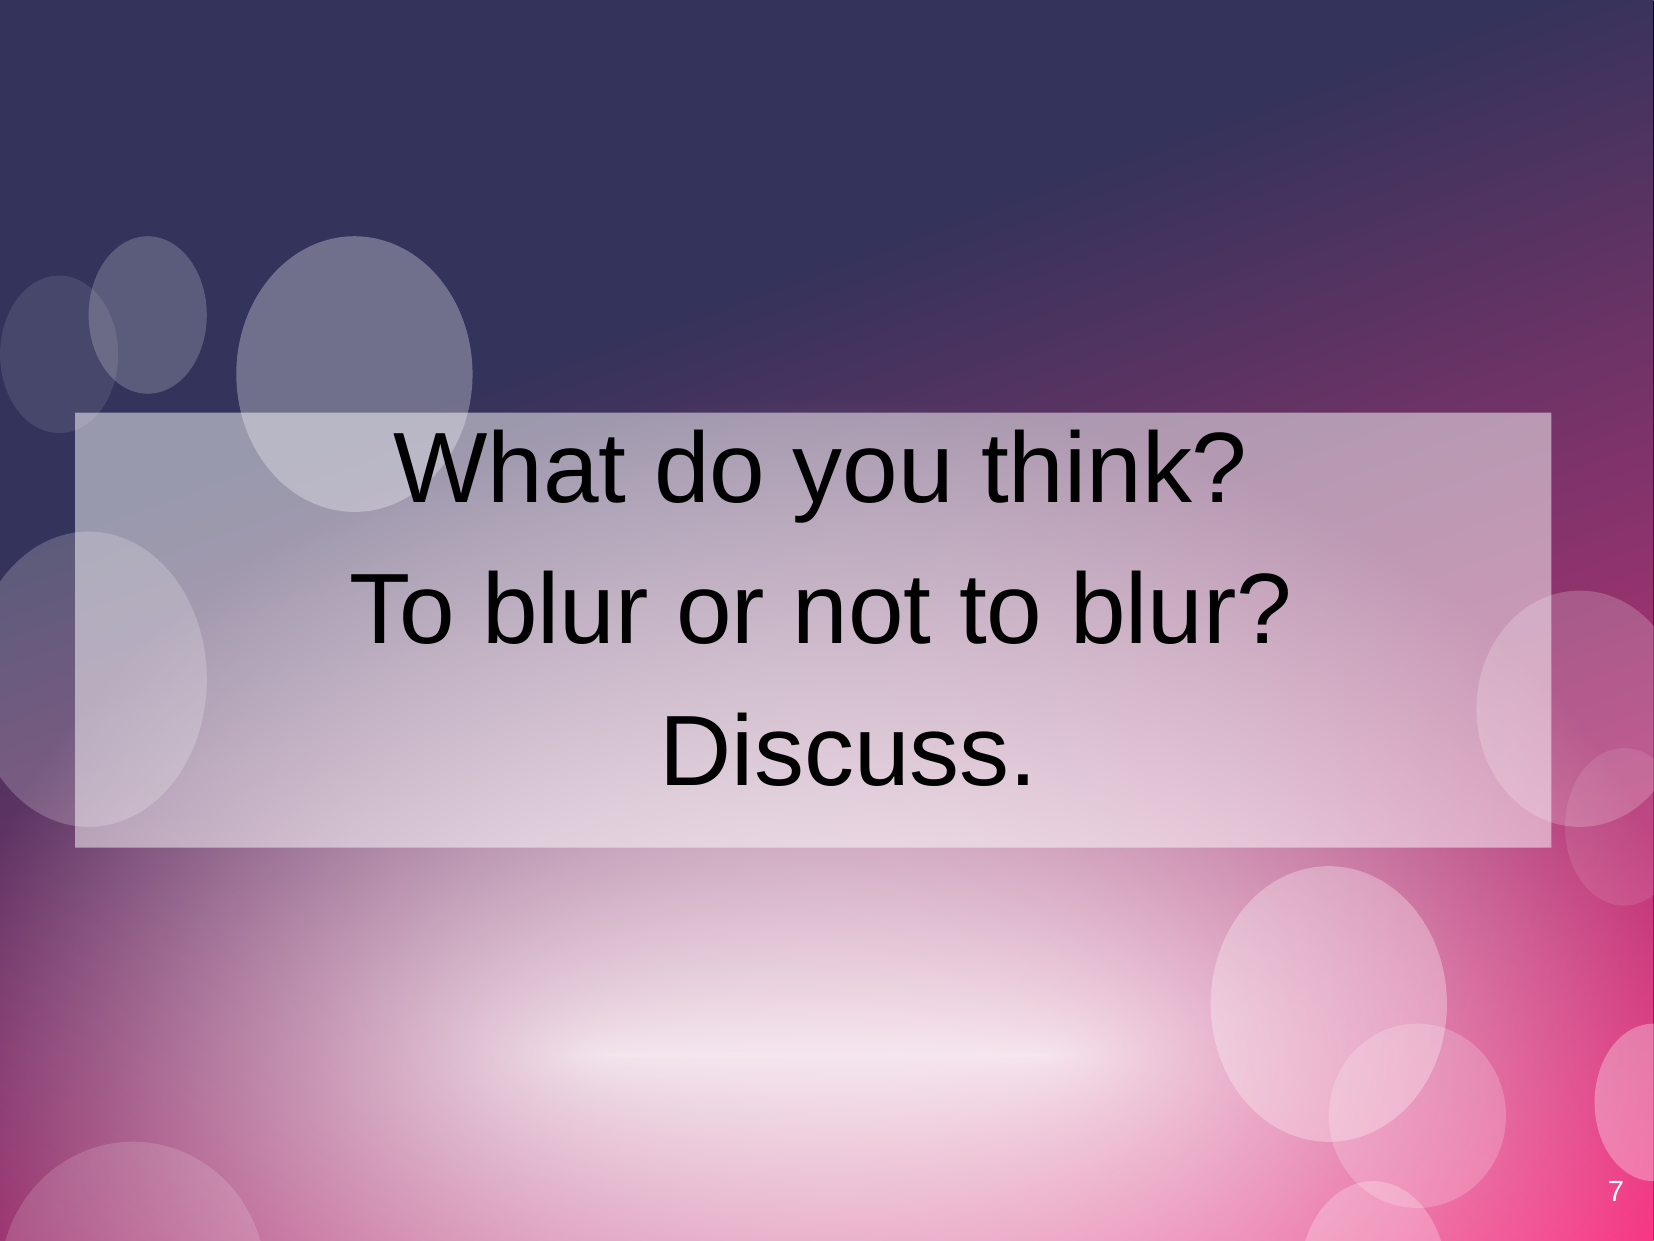

# What do you think?
To blur or not to blur?
Discuss.